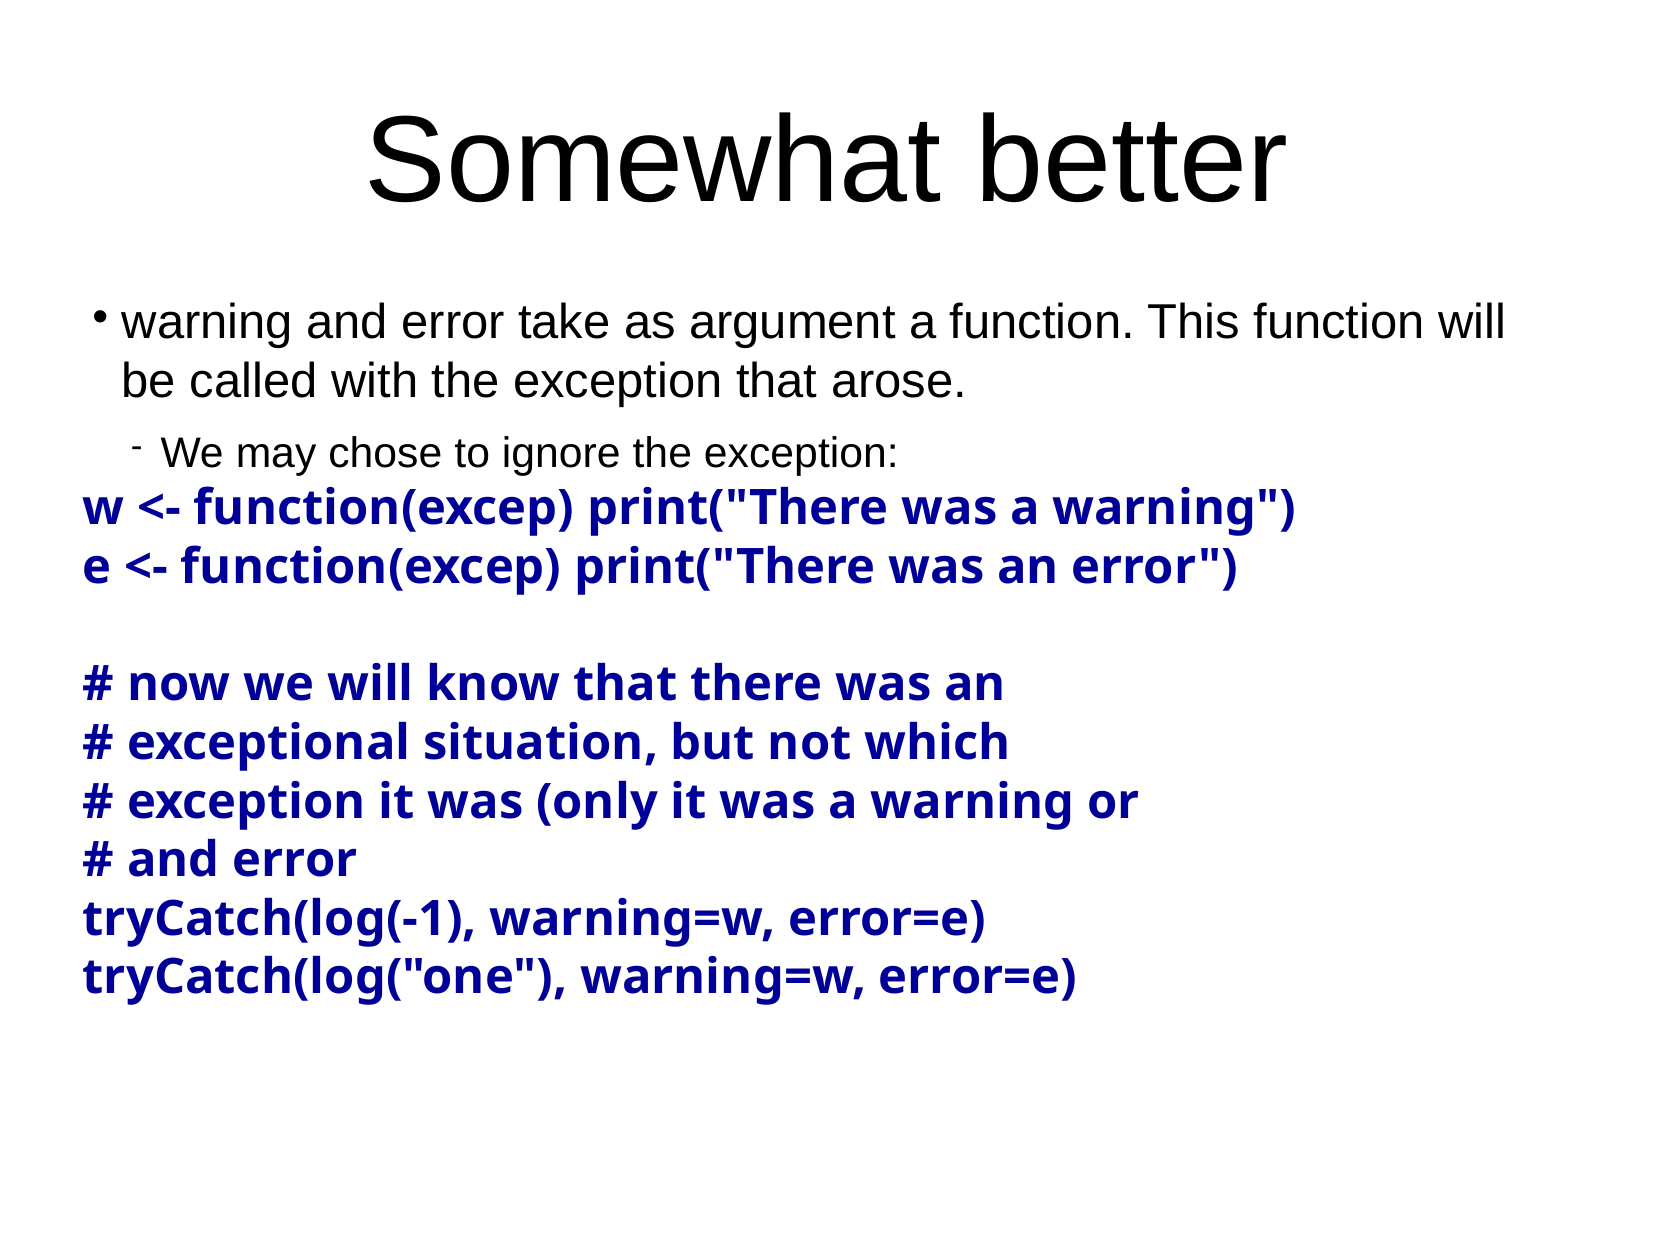

Somewhat better
warning and error take as argument a function. This function will be called with the exception that arose.
We may chose to ignore the exception:
w <- function(excep) print("There was a warning")
e <- function(excep) print("There was an error")
# now we will know that there was an
# exceptional situation, but not which
# exception it was (only it was a warning or
# and error
tryCatch(log(-1), warning=w, error=e)
tryCatch(log("one"), warning=w, error=e)